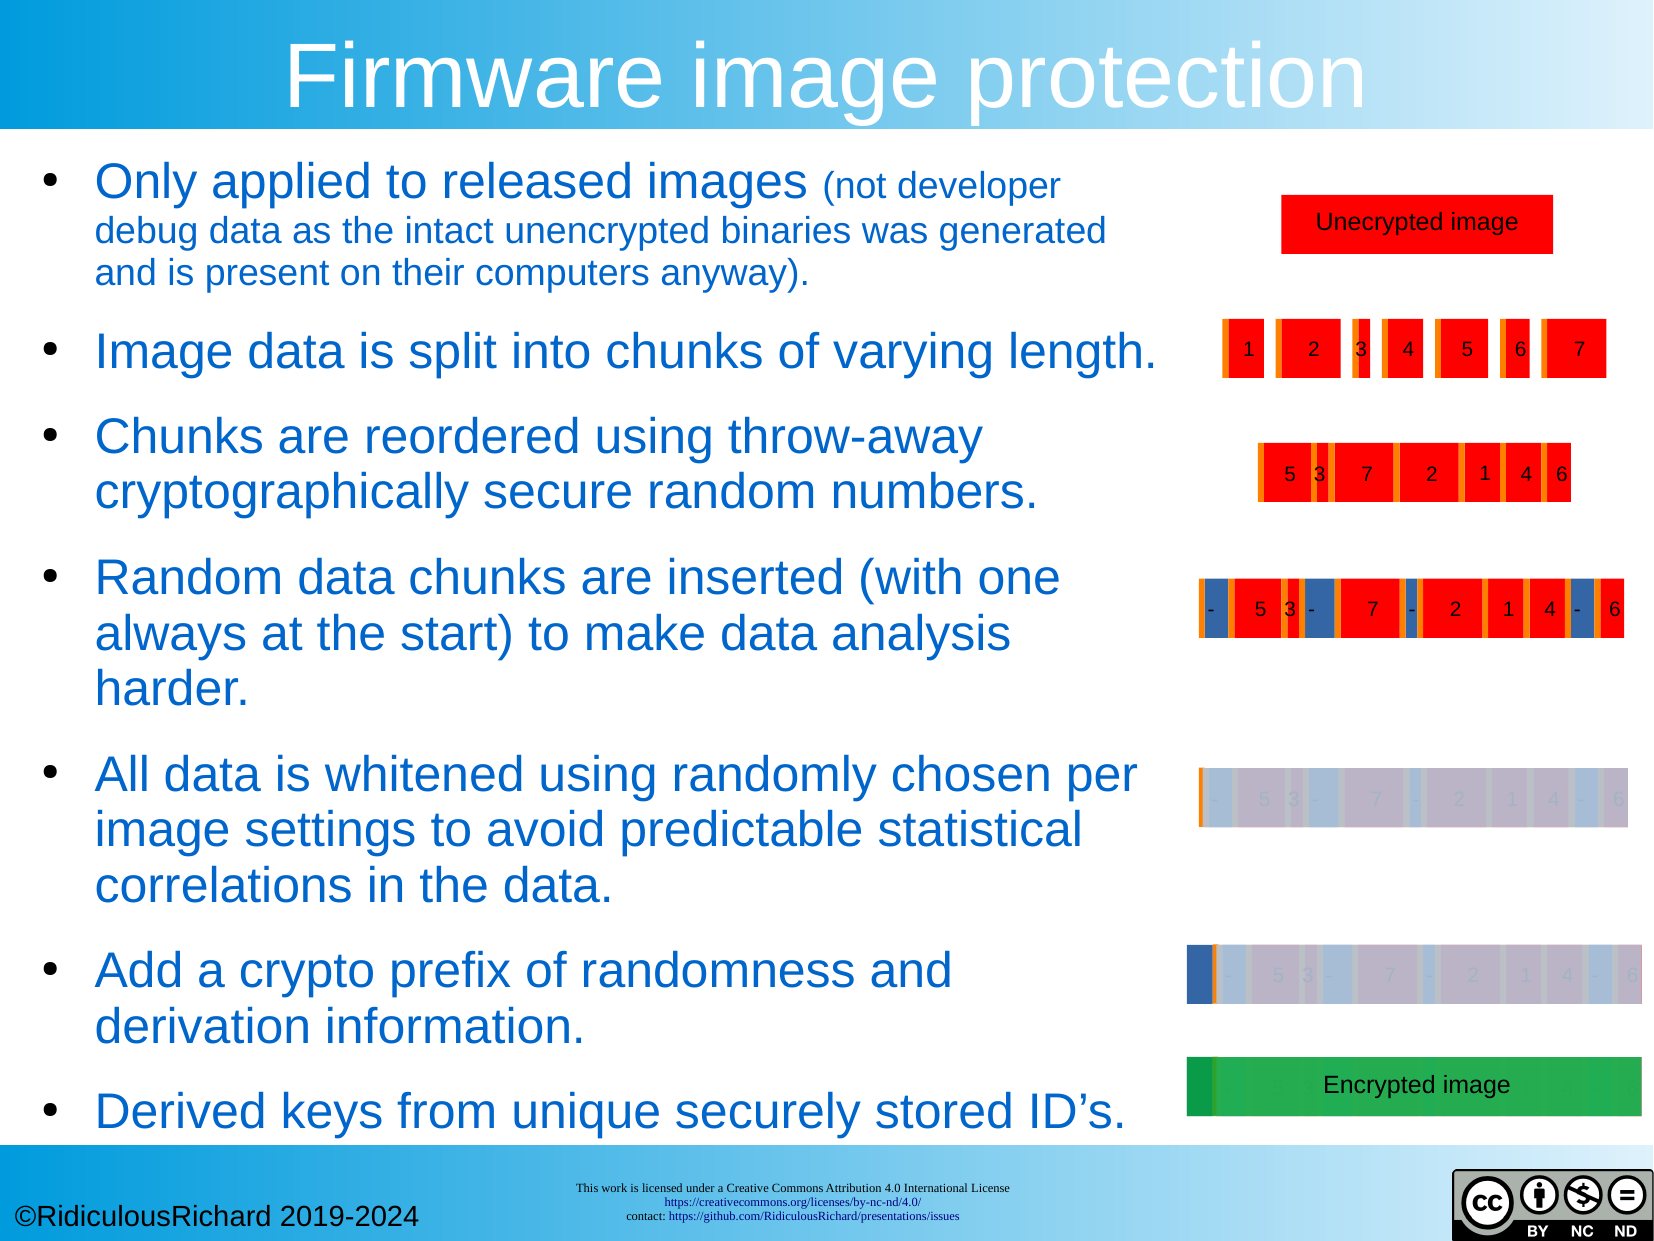

# Firmware image protection
Only applied to released images (not developer debug data as the intact unencrypted binaries was generated and is present on their computers anyway).
Image data is split into chunks of varying length.
Chunks are reordered using throw-away cryptographically secure random numbers.
Random data chunks are inserted (with one always at the start) to make data analysis harder.
All data is whitened using randomly chosen per image settings to avoid predictable statistical correlations in the data.
Add a crypto prefix of randomness and derivation information.
Derived keys from unique securely stored ID’s.
Unecrypted image
1
2
4
5
6
7
3
5
7
2
1
4
6
3
-
5
-
7
-
2
1
4
-
6
3
-
5
-
7
-
2
1
4
-
6
3
-
5
-
7
-
2
1
4
-
6
3
-
5
-
7
-
2
1
4
-
6
3
Encrypted image